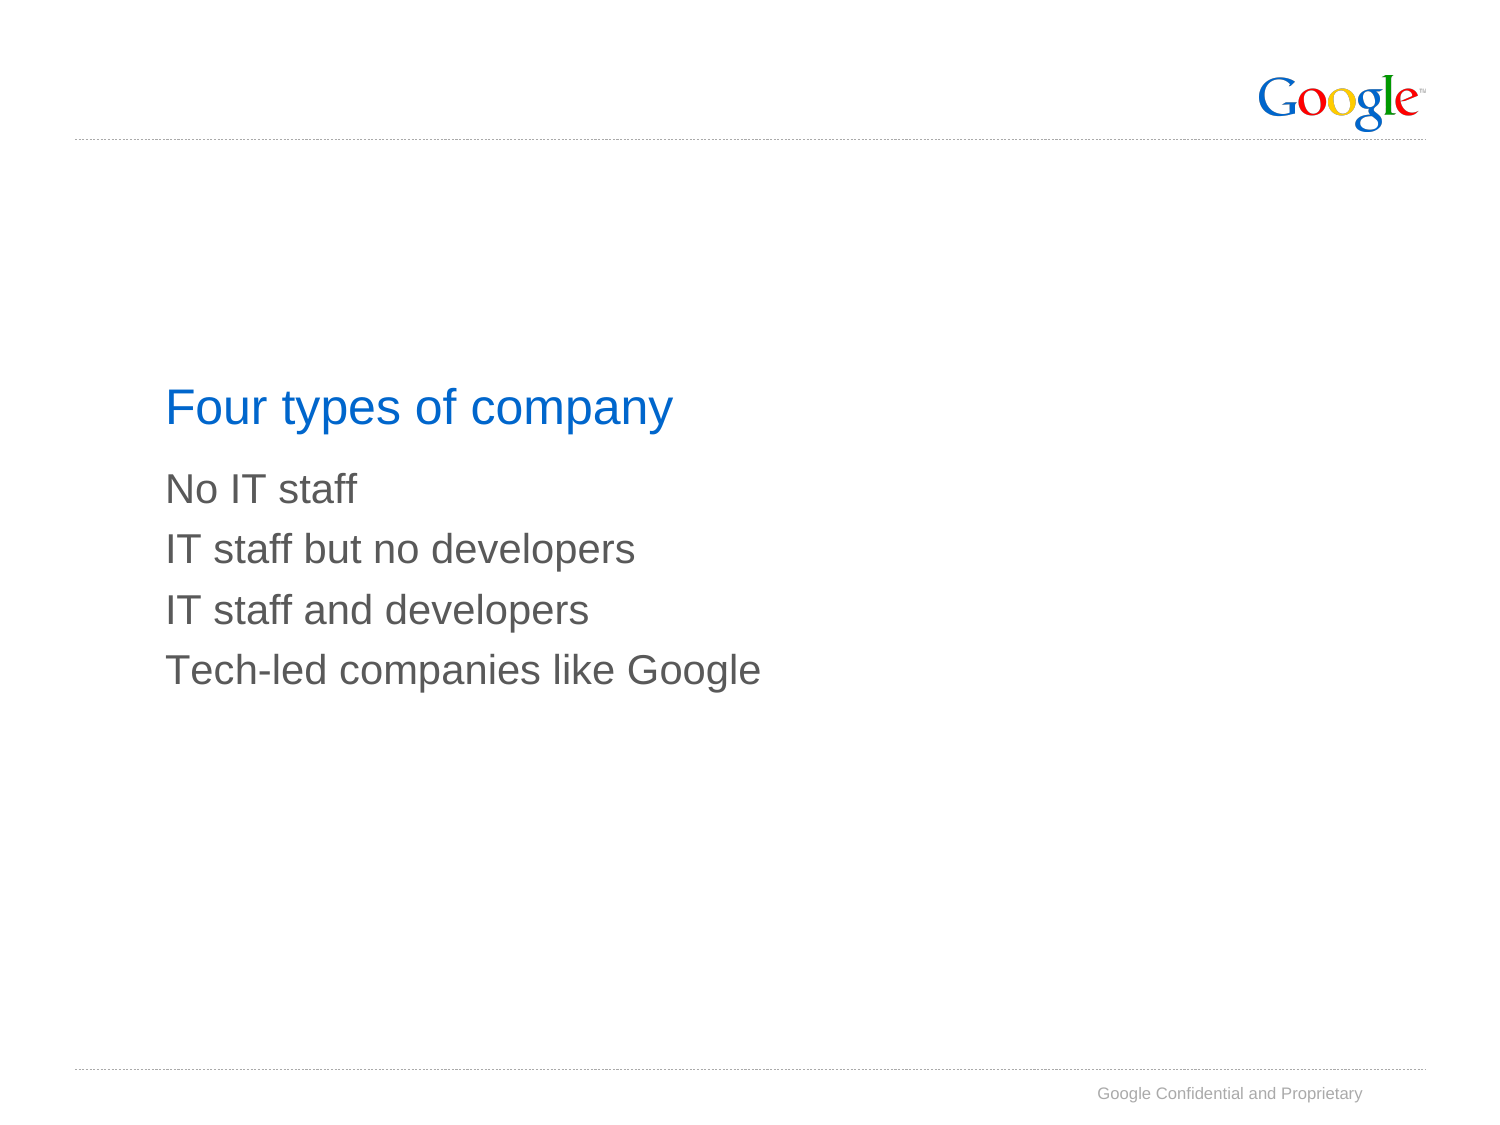

# Four types of company
No IT staff
IT staff but no developers
IT staff and developers
Tech-led companies like Google